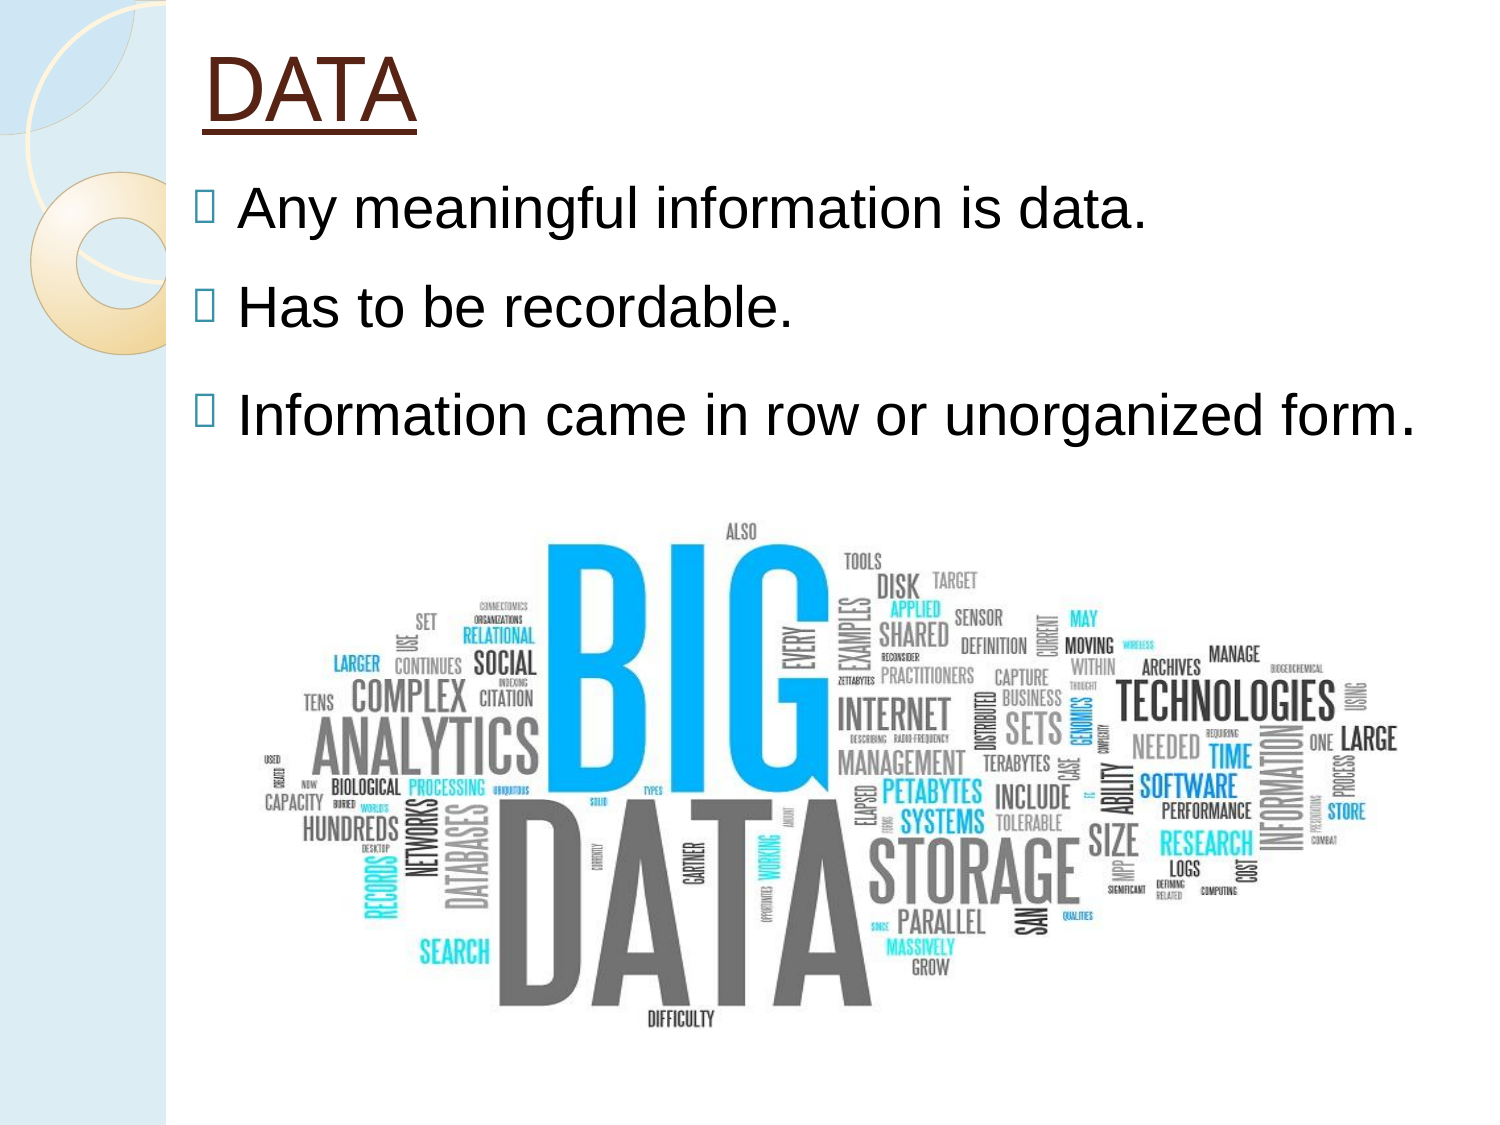

# DATA
Any meaningful information is data.
Has to be recordable.
Information came in row or unorganized form.